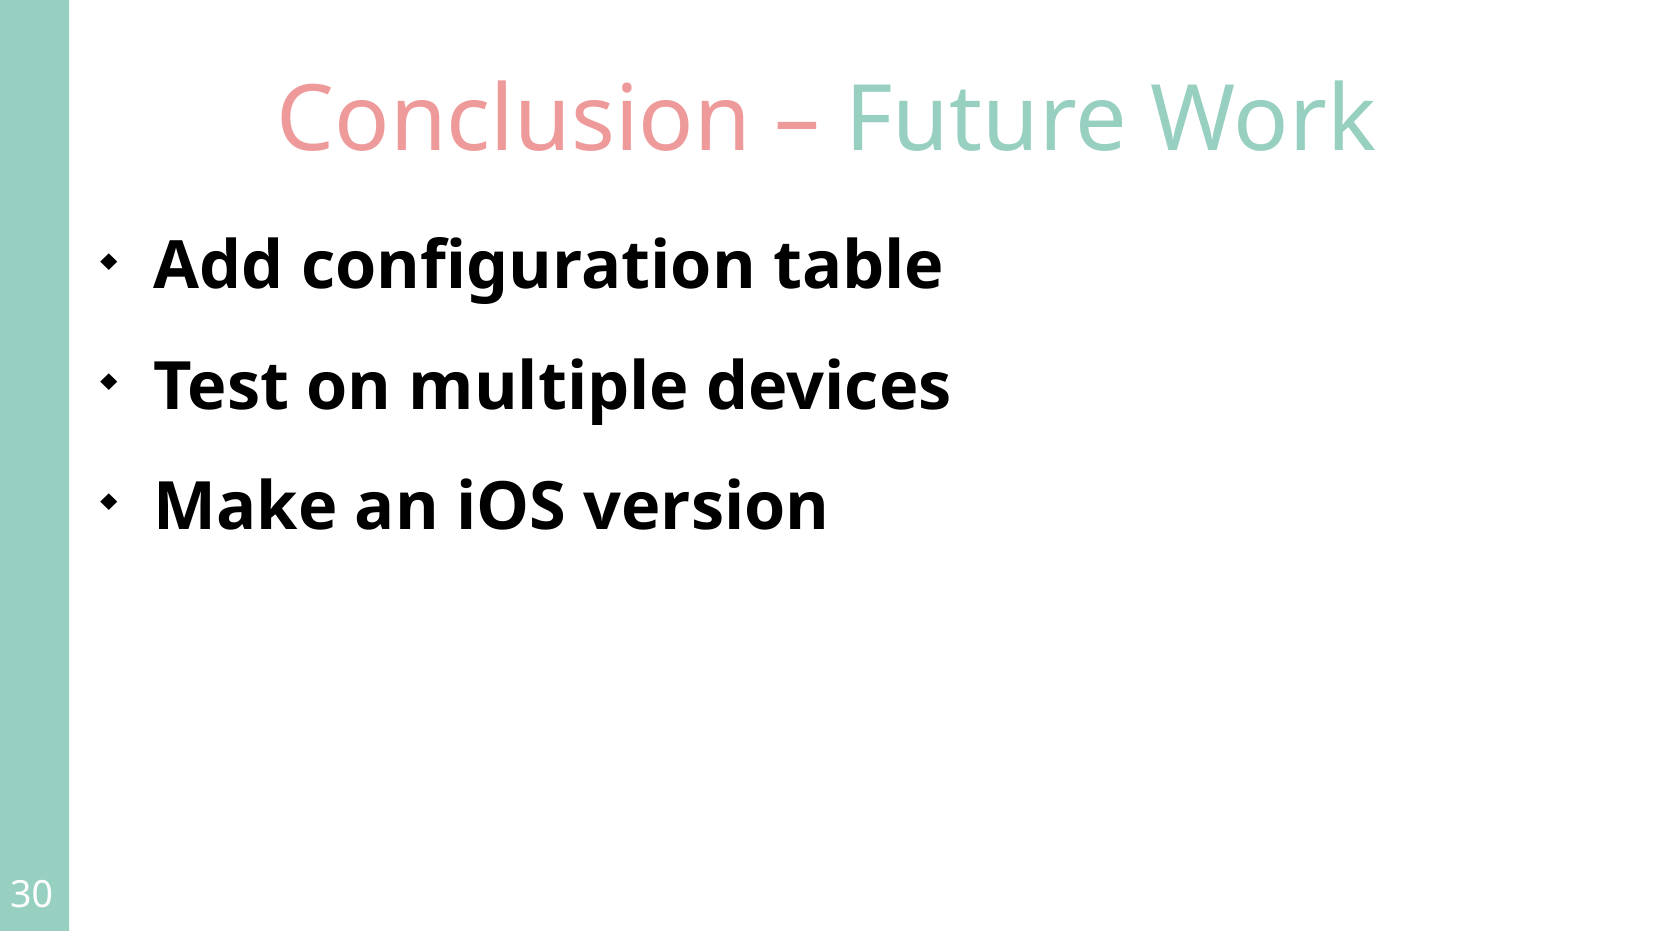

# Conclusion – Future Work
Add configuration table
Test on multiple devices
Make an iOS version